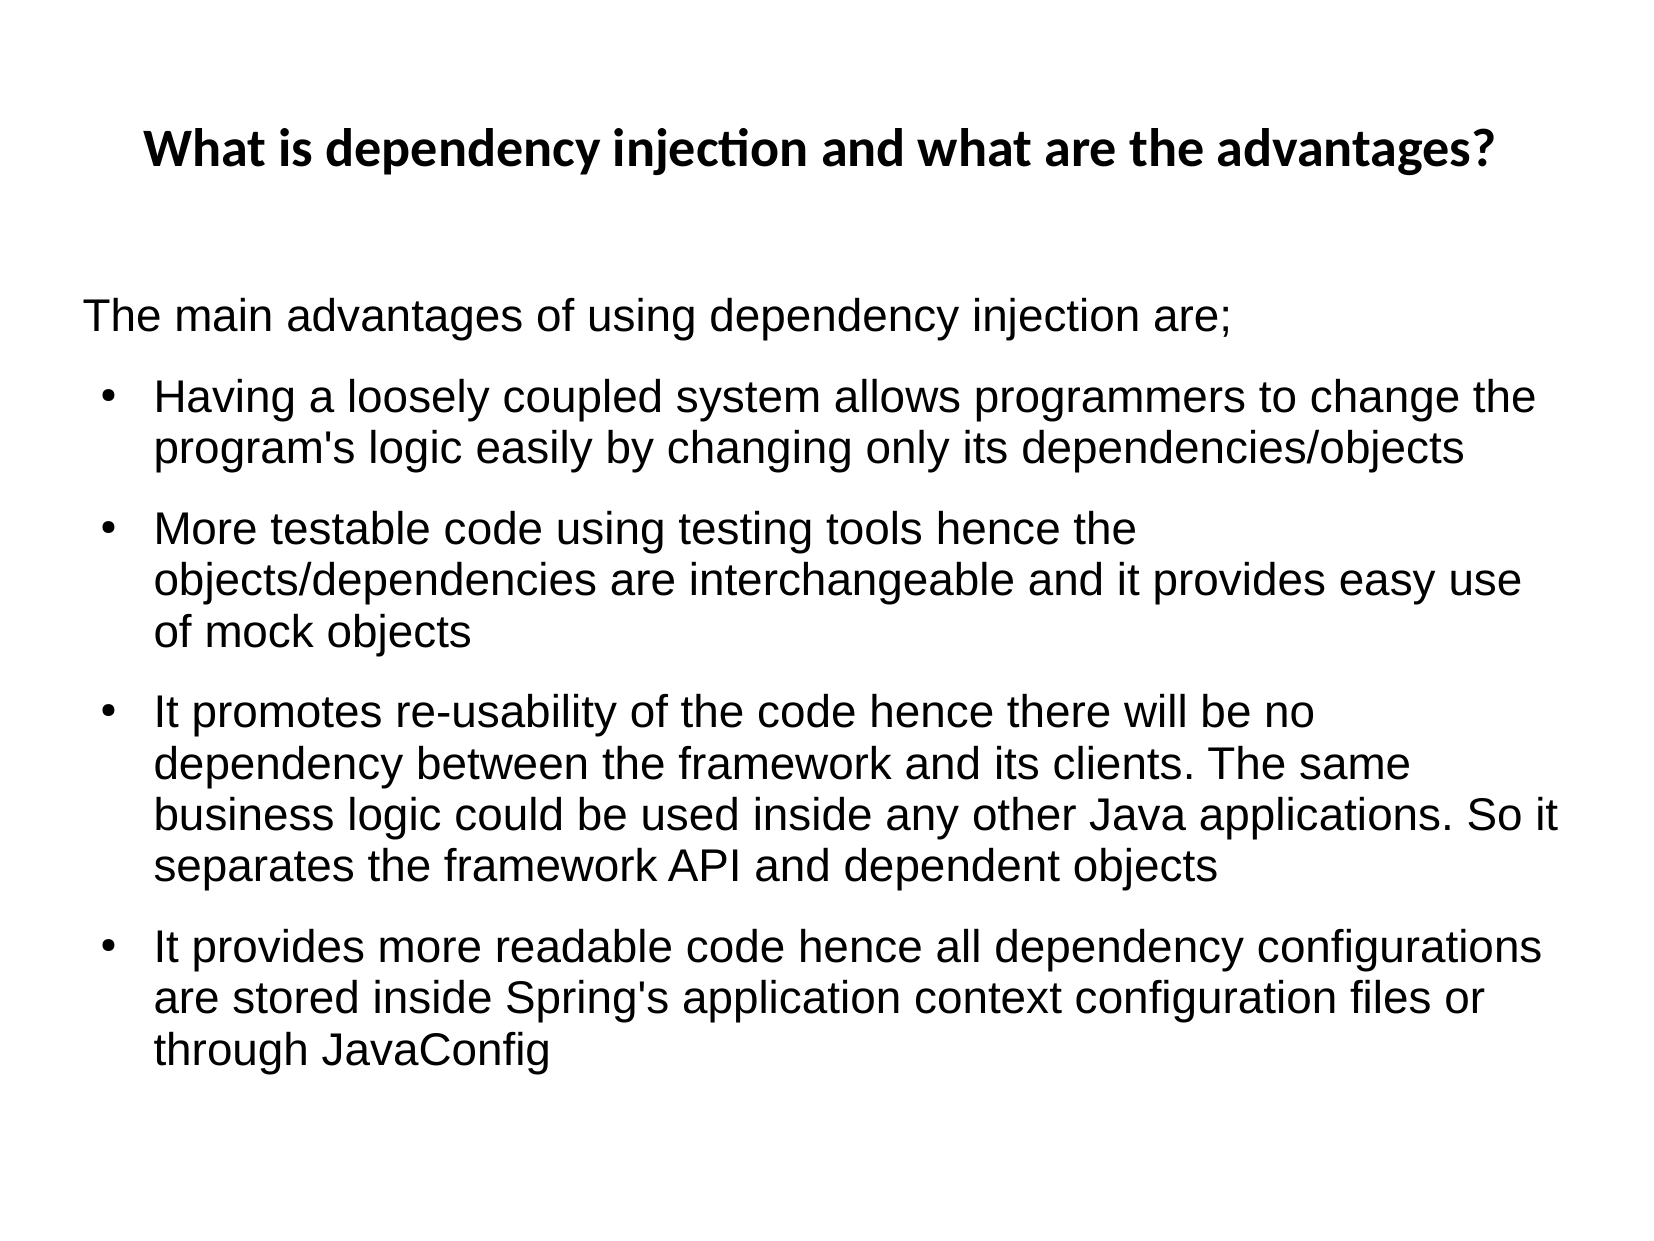

# What is dependency injection and what are the advantages?
The main advantages of using dependency injection are;
Having a loosely coupled system allows programmers to change the program's logic easily by changing only its dependencies/objects
More testable code using testing tools hence the objects/dependencies are interchangeable and it provides easy use of mock objects
It promotes re-usability of the code hence there will be no dependency between the framework and its clients. The same business logic could be used inside any other Java applications. So it separates the framework API and dependent objects
It provides more readable code hence all dependency configurations are stored inside Spring's application context configuration files or through JavaConfig